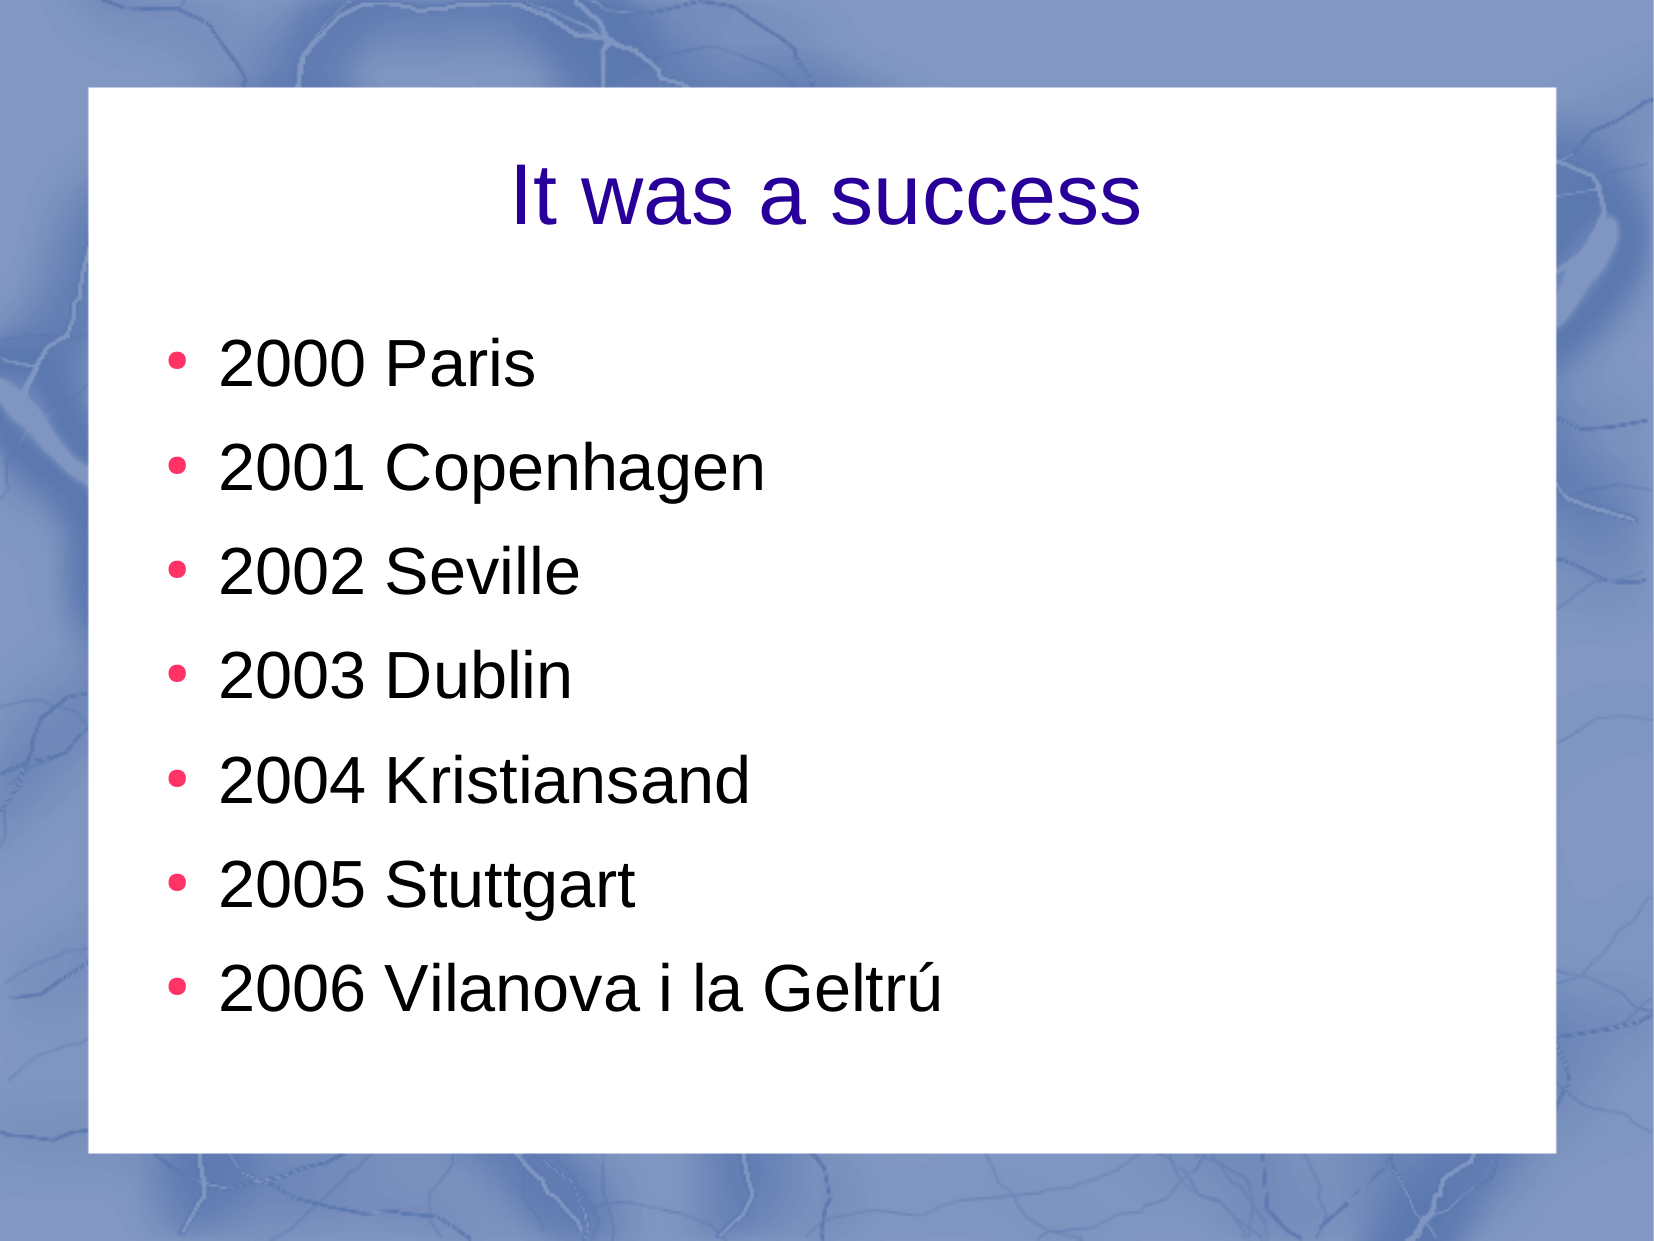

# It was a success
2000 Paris
2001 Copenhagen
2002 Seville
2003 Dublin
2004 Kristiansand
2005 Stuttgart
2006 Vilanova i la Geltrú